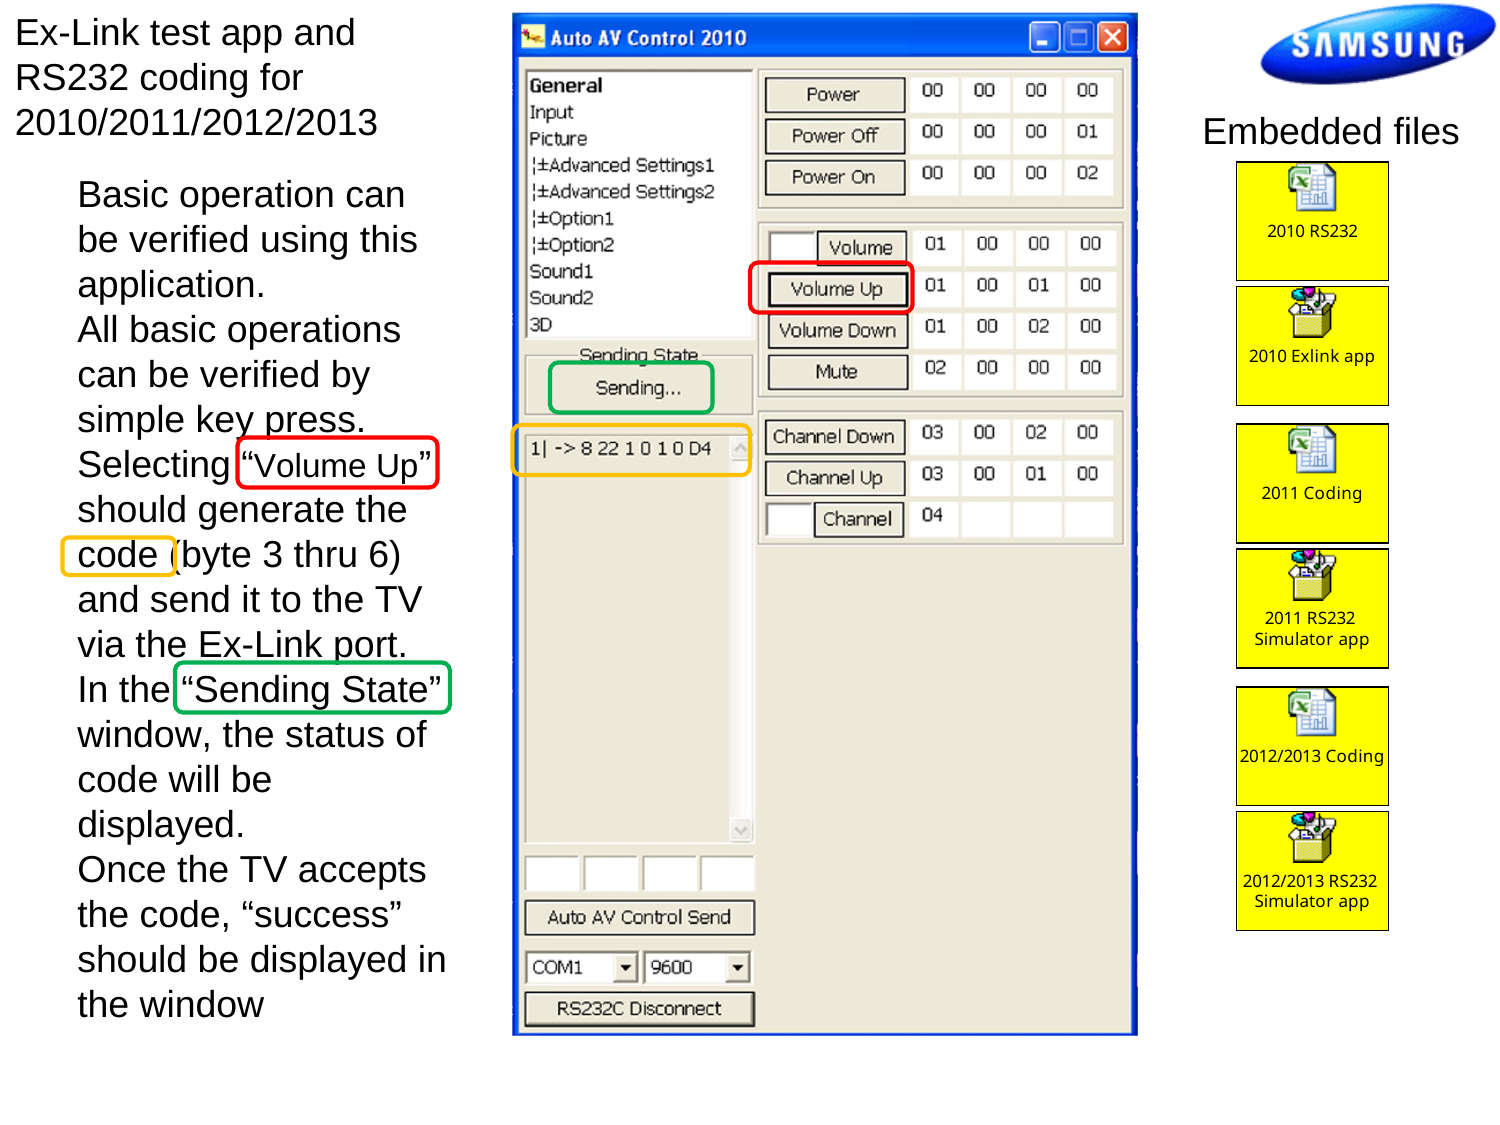

Ex-Link test app and RS232 coding for 2010/2011/2012/2013
Embedded files
Basic operation can be verified using this application.
All basic operations can be verified by simple key press.
Selecting “Volume Up” should generate the code (byte 3 thru 6) and send it to the TV via the Ex-Link port.
In the “Sending State” window, the status of code will be displayed.
Once the TV accepts the code, “success” should be displayed in the window